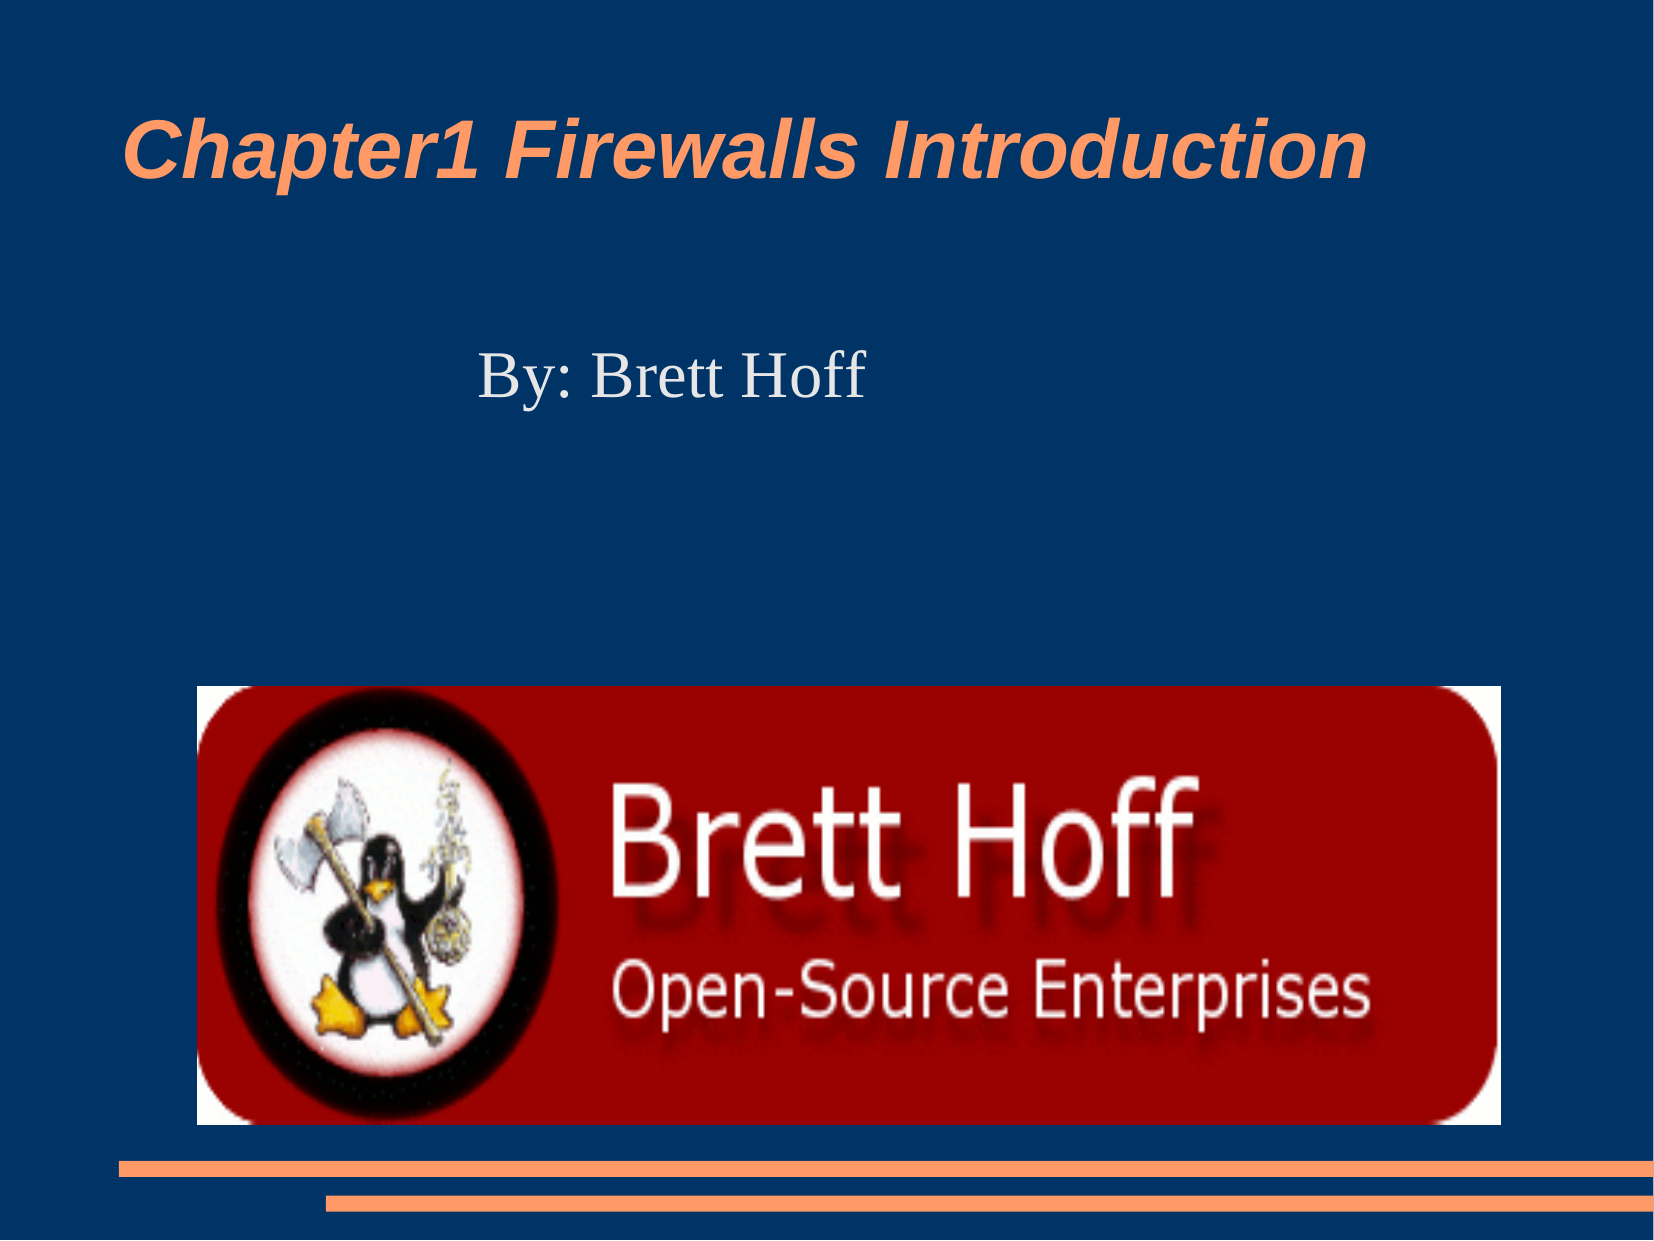

# Chapter1 Firewalls Introduction
By: Brett Hoff